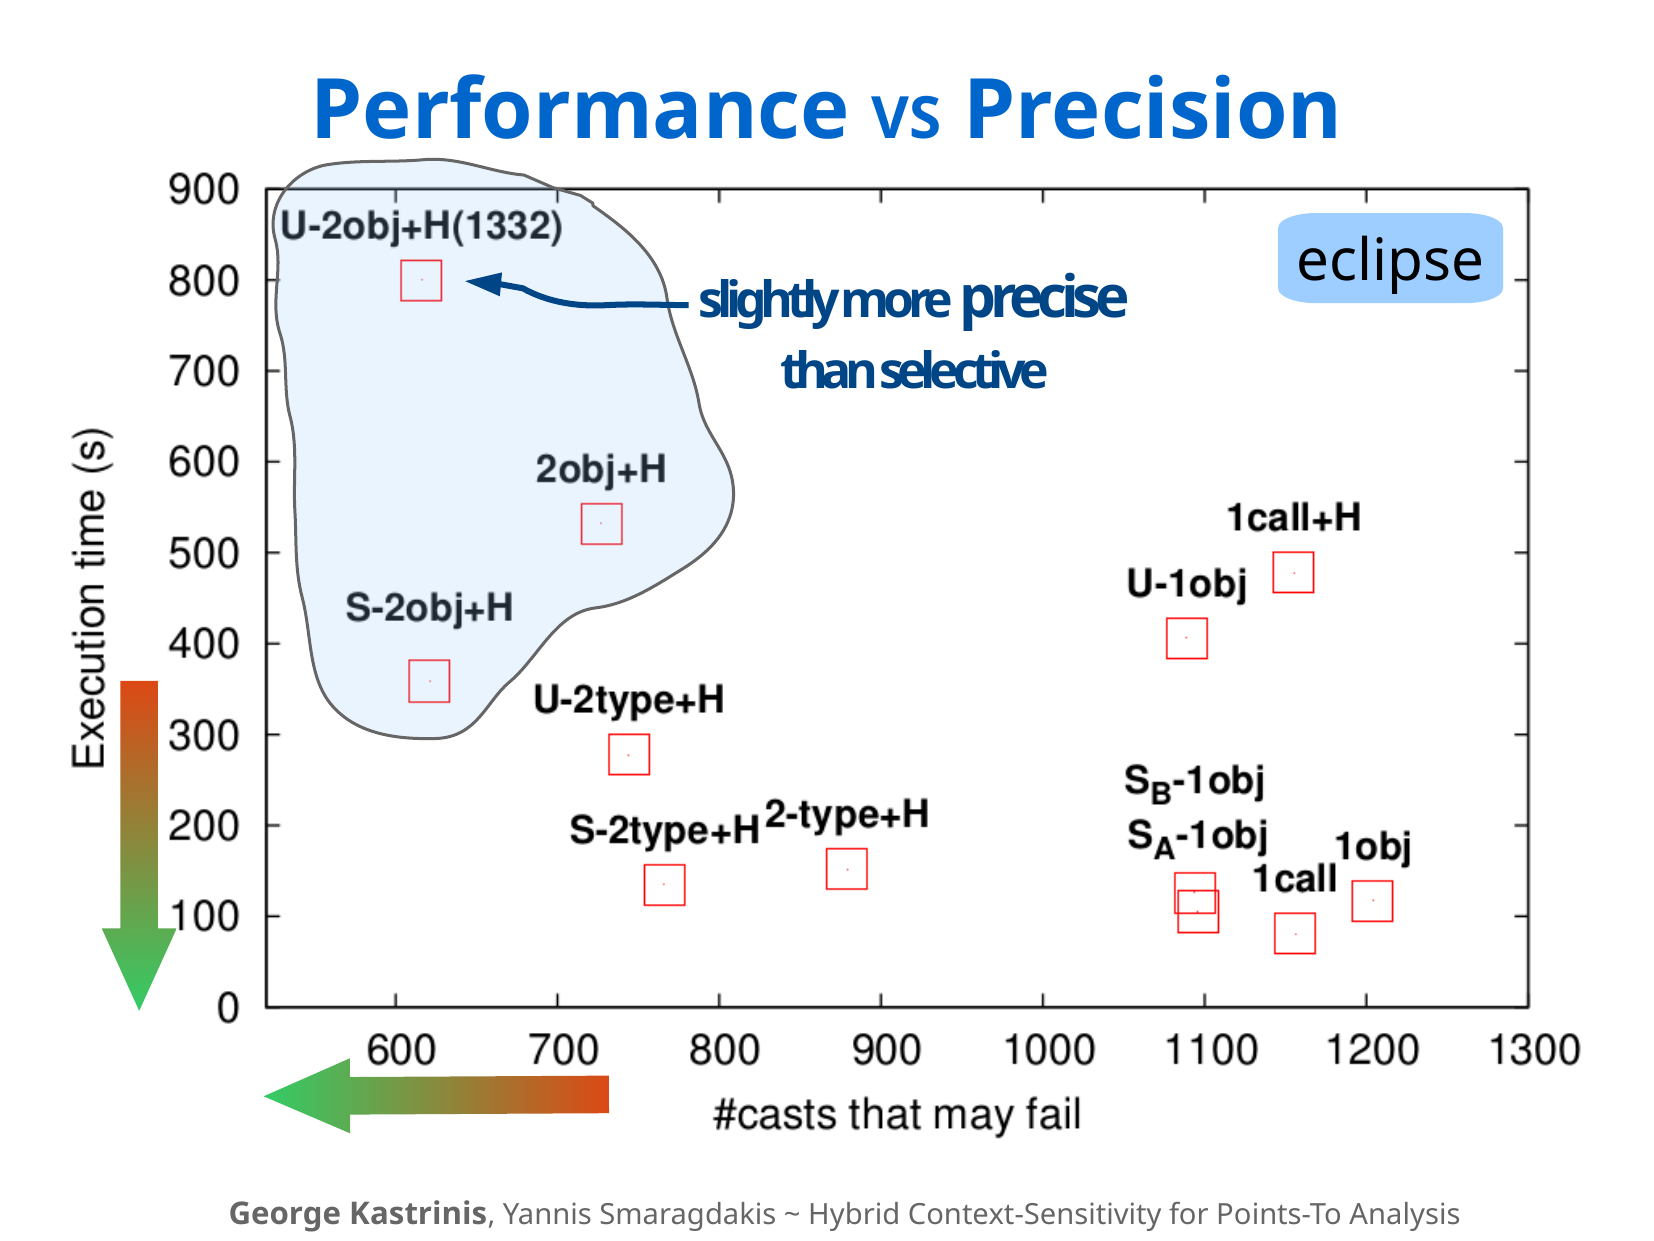

Performance VS Precision
eclipse
slightly more precise
than selective